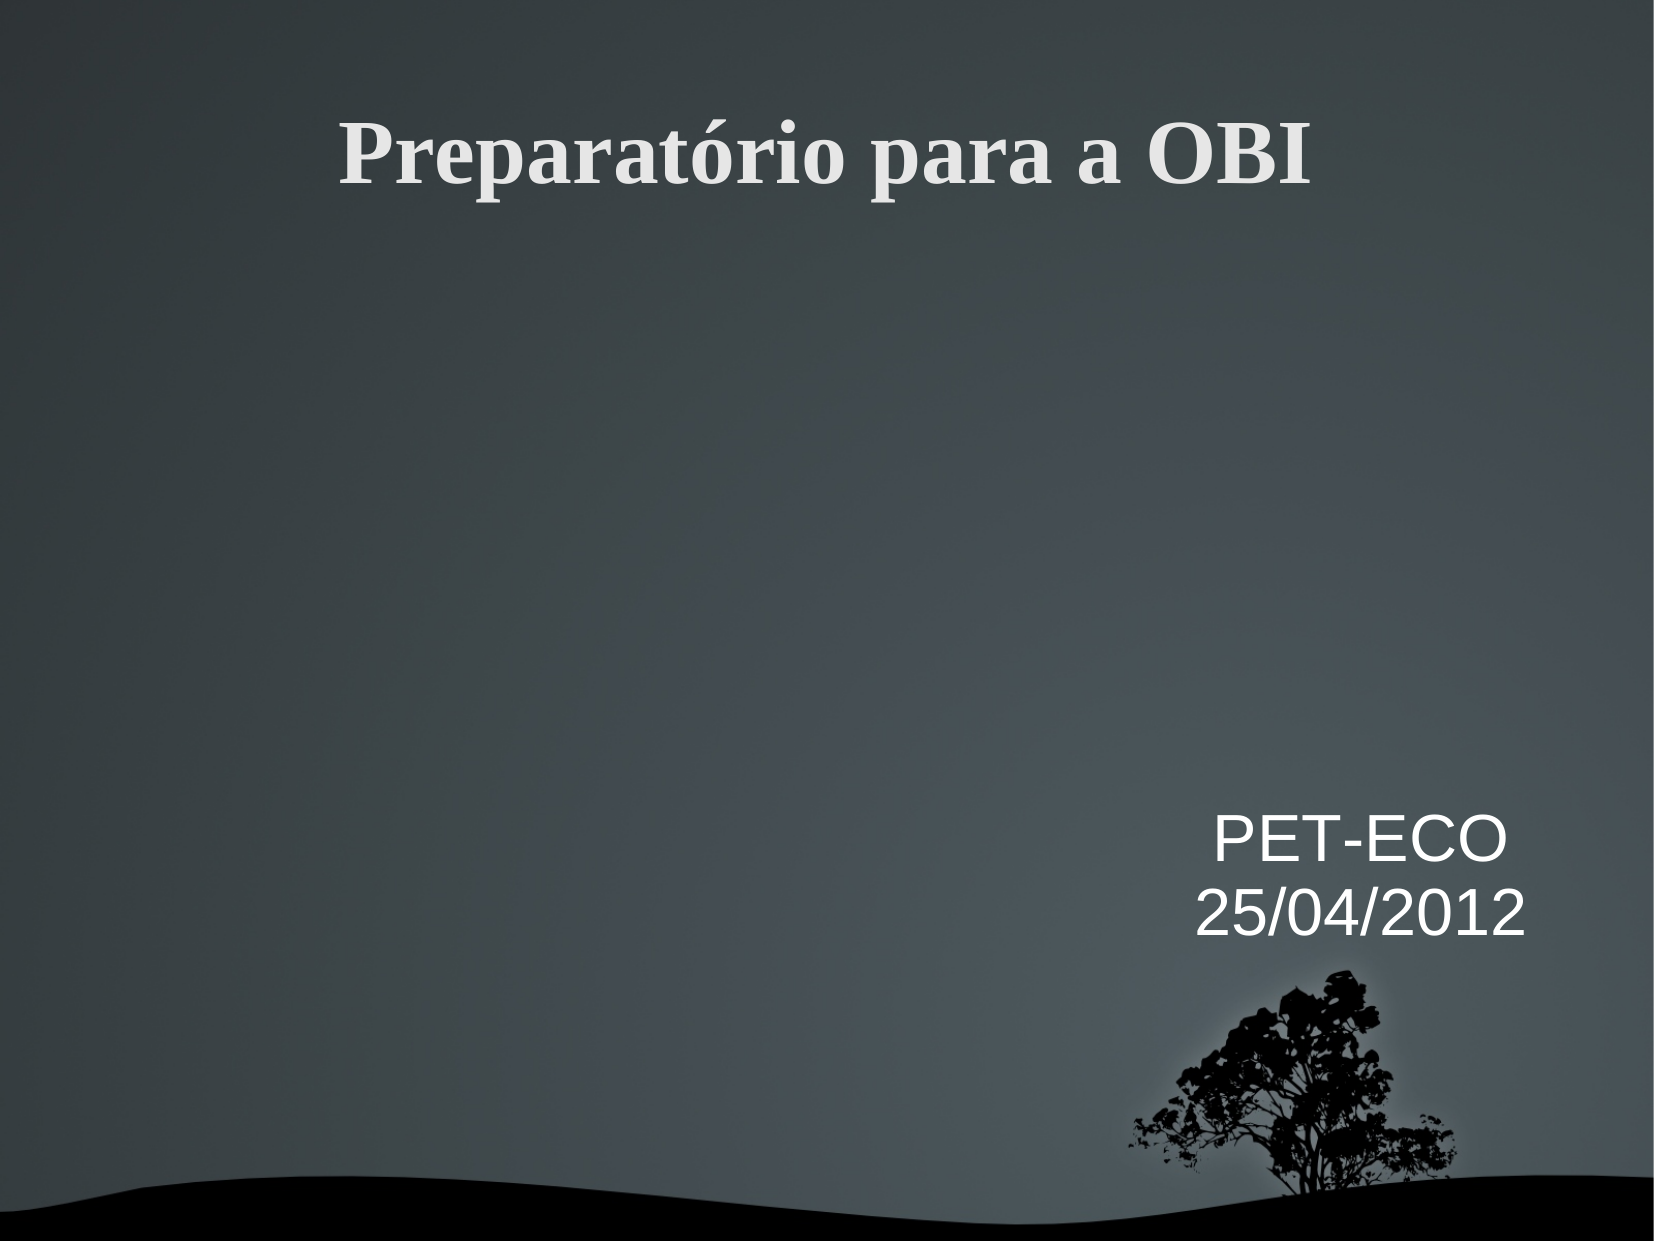

# Preparatório para a OBI
PET-ECO
25/04/2012